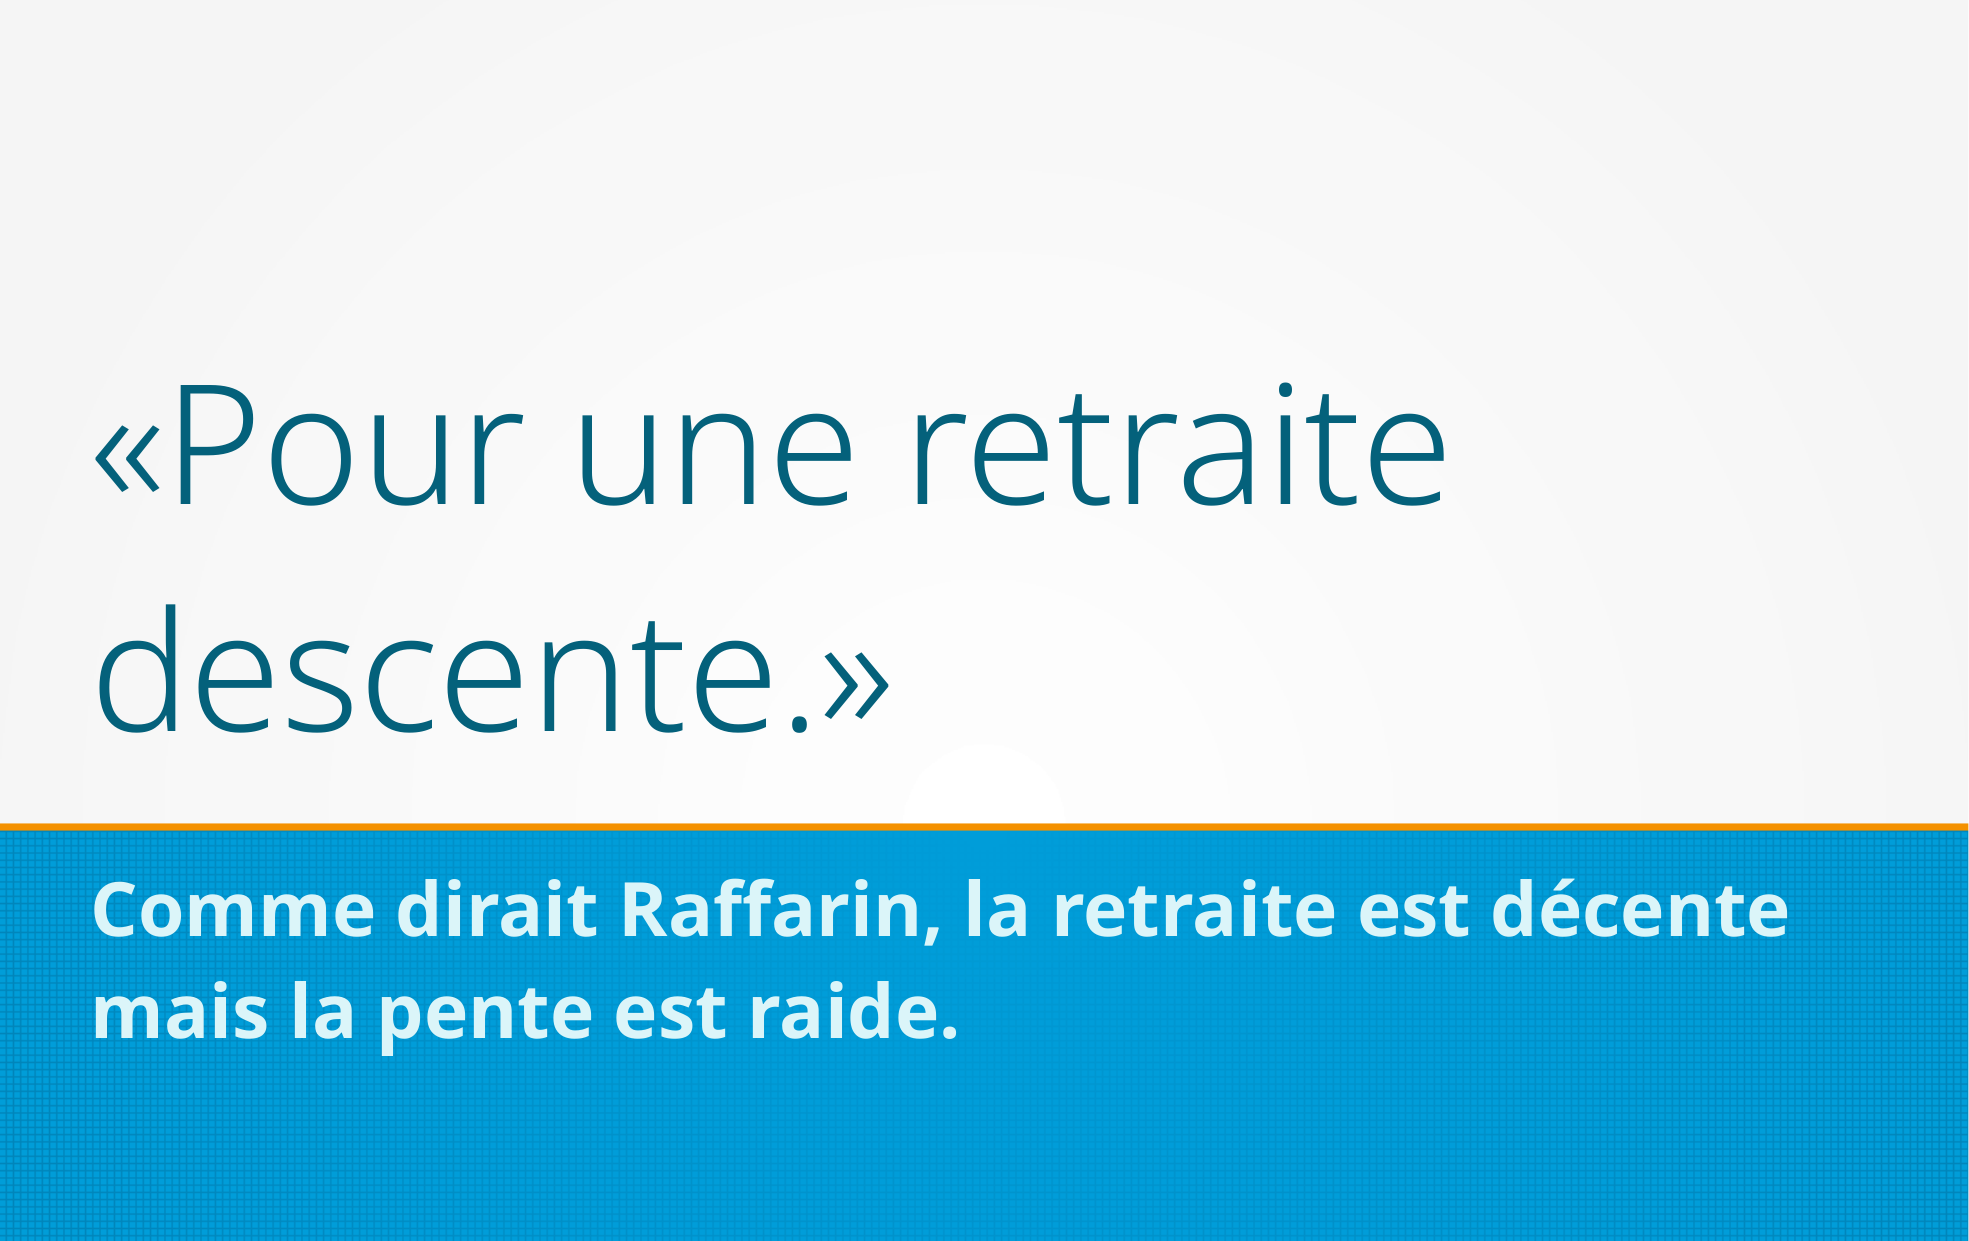

# «Pour une retraite descente.»
Comme dirait Raffarin, la retraite est décente mais la pente est raide.